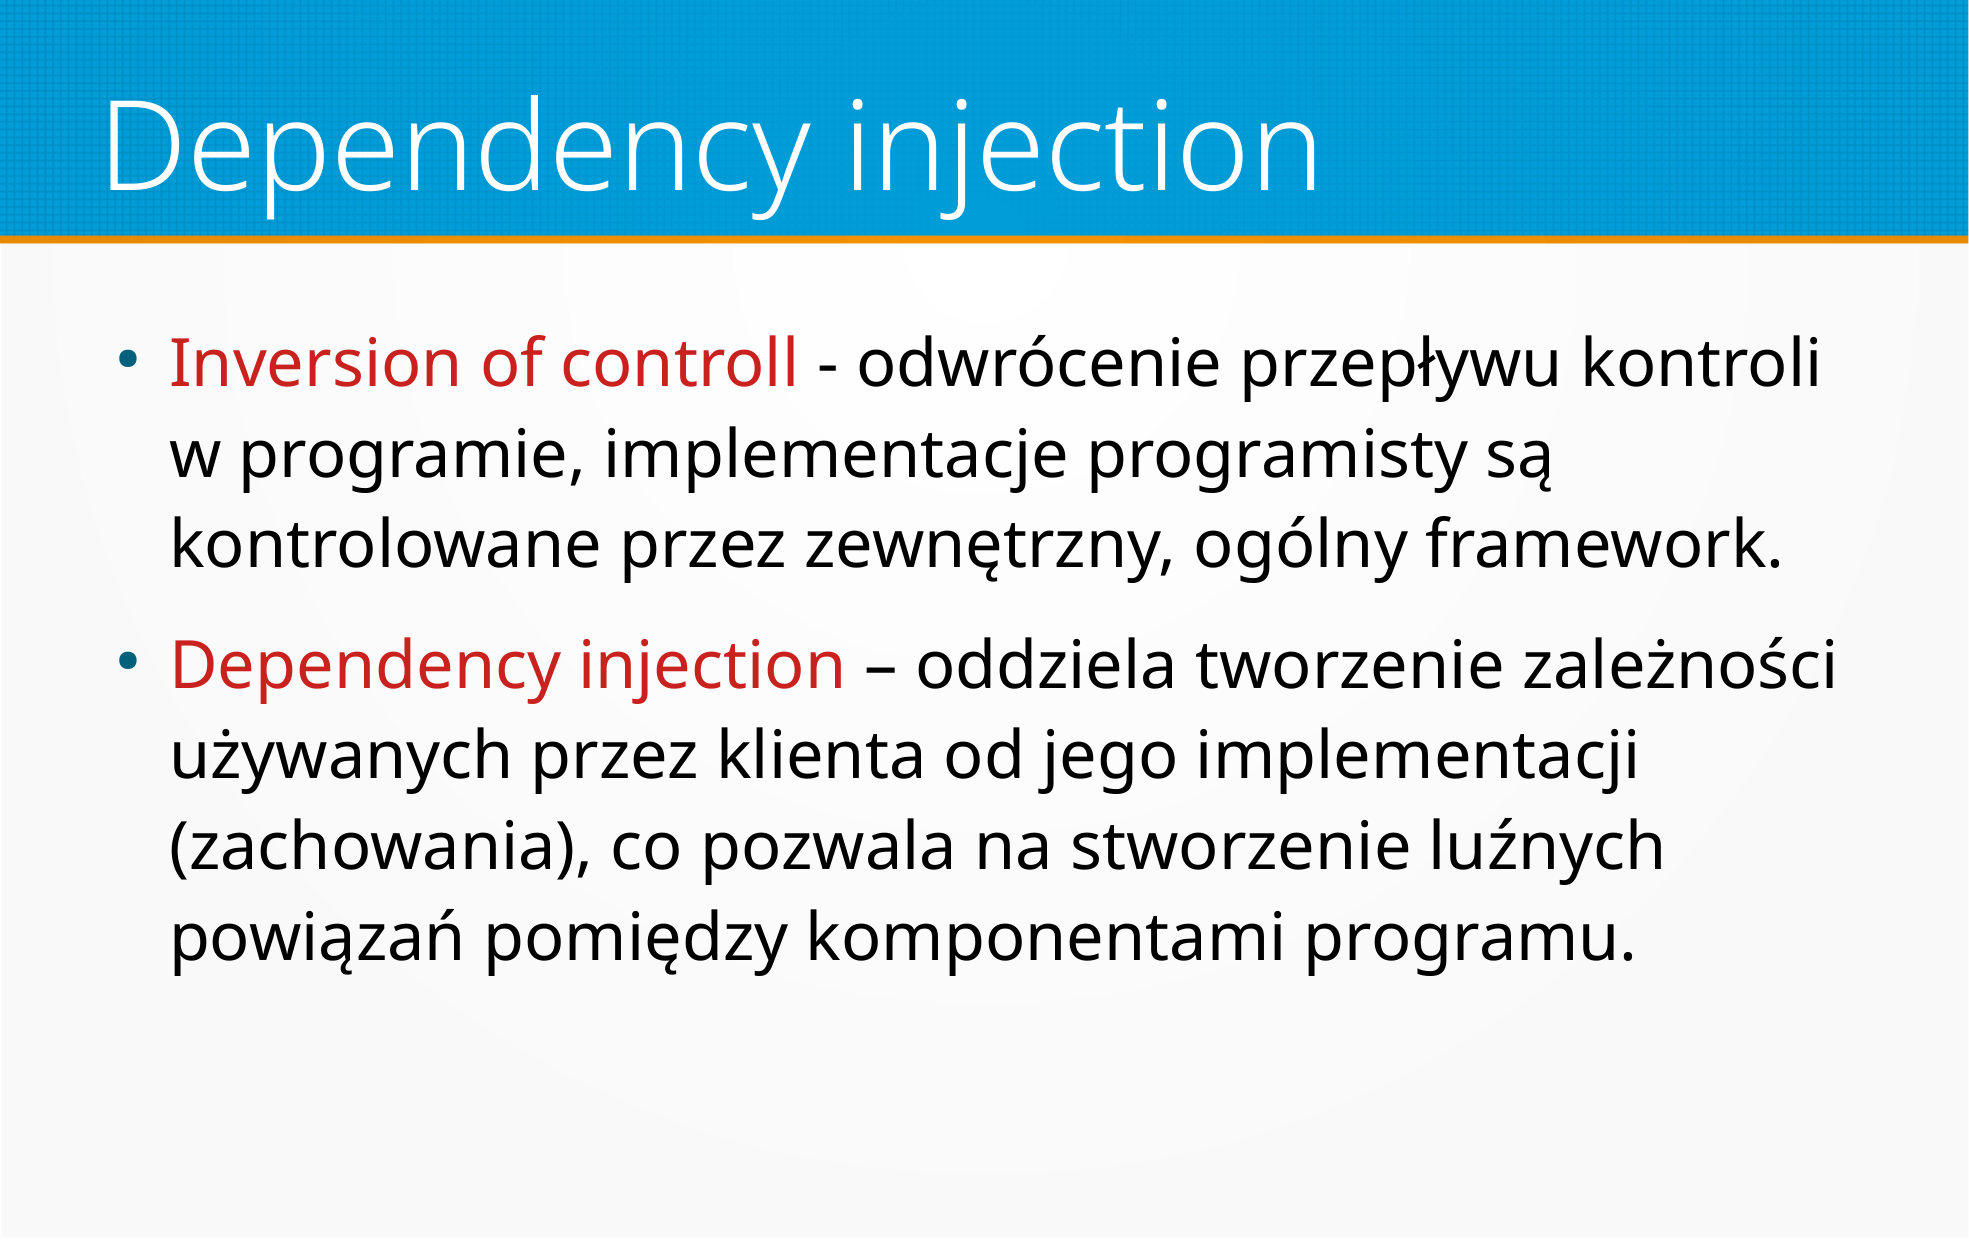

# Dependency injection
Inversion of controll - odwrócenie przepływu kontroli w programie, implementacje programisty są kontrolowane przez zewnętrzny, ogólny framework.
Dependency injection – oddziela tworzenie zależności używanych przez klienta od jego implementacji (zachowania), co pozwala na stworzenie luźnych powiązań pomiędzy komponentami programu.